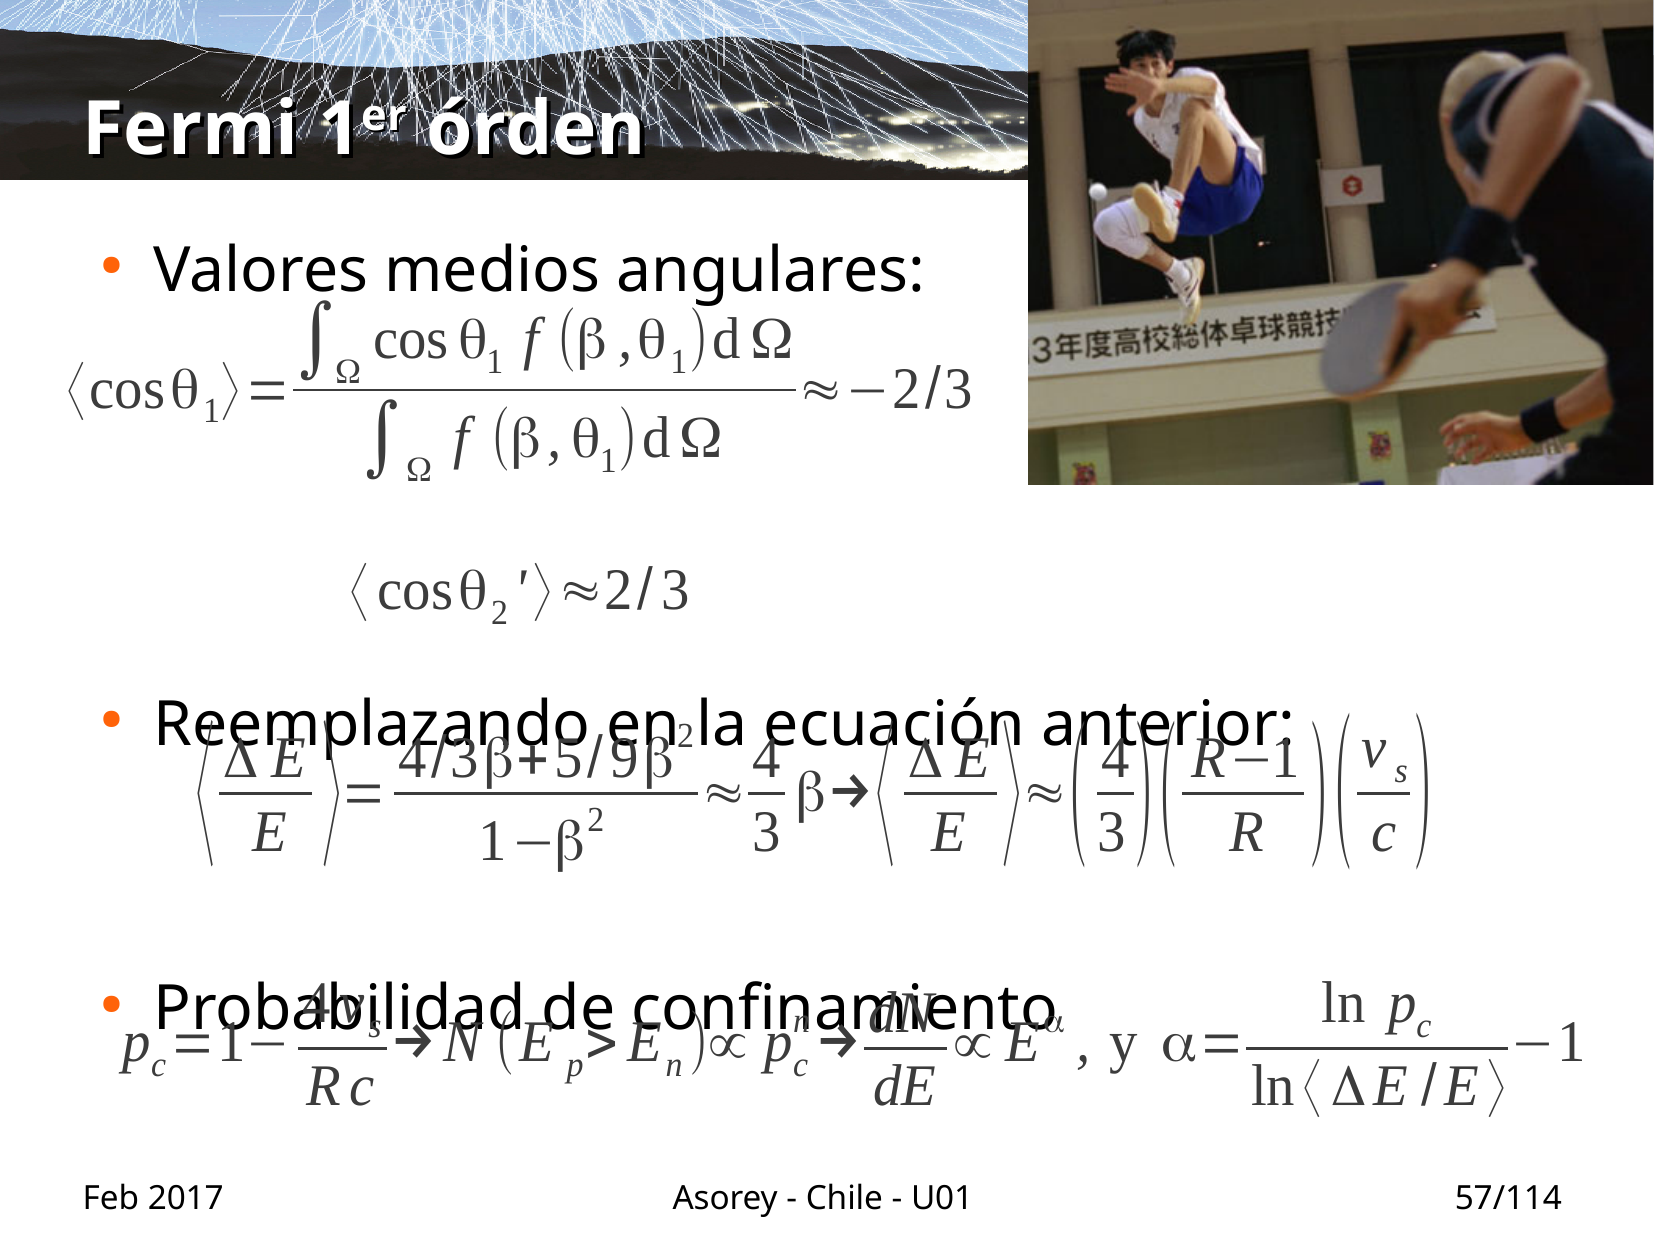

# Fermi 1er órden
Valores medios angulares:
Reemplazando en la ecuación anterior:
Probabilidad de confinamiento
Feb 2017
Asorey - Chile - U01
57